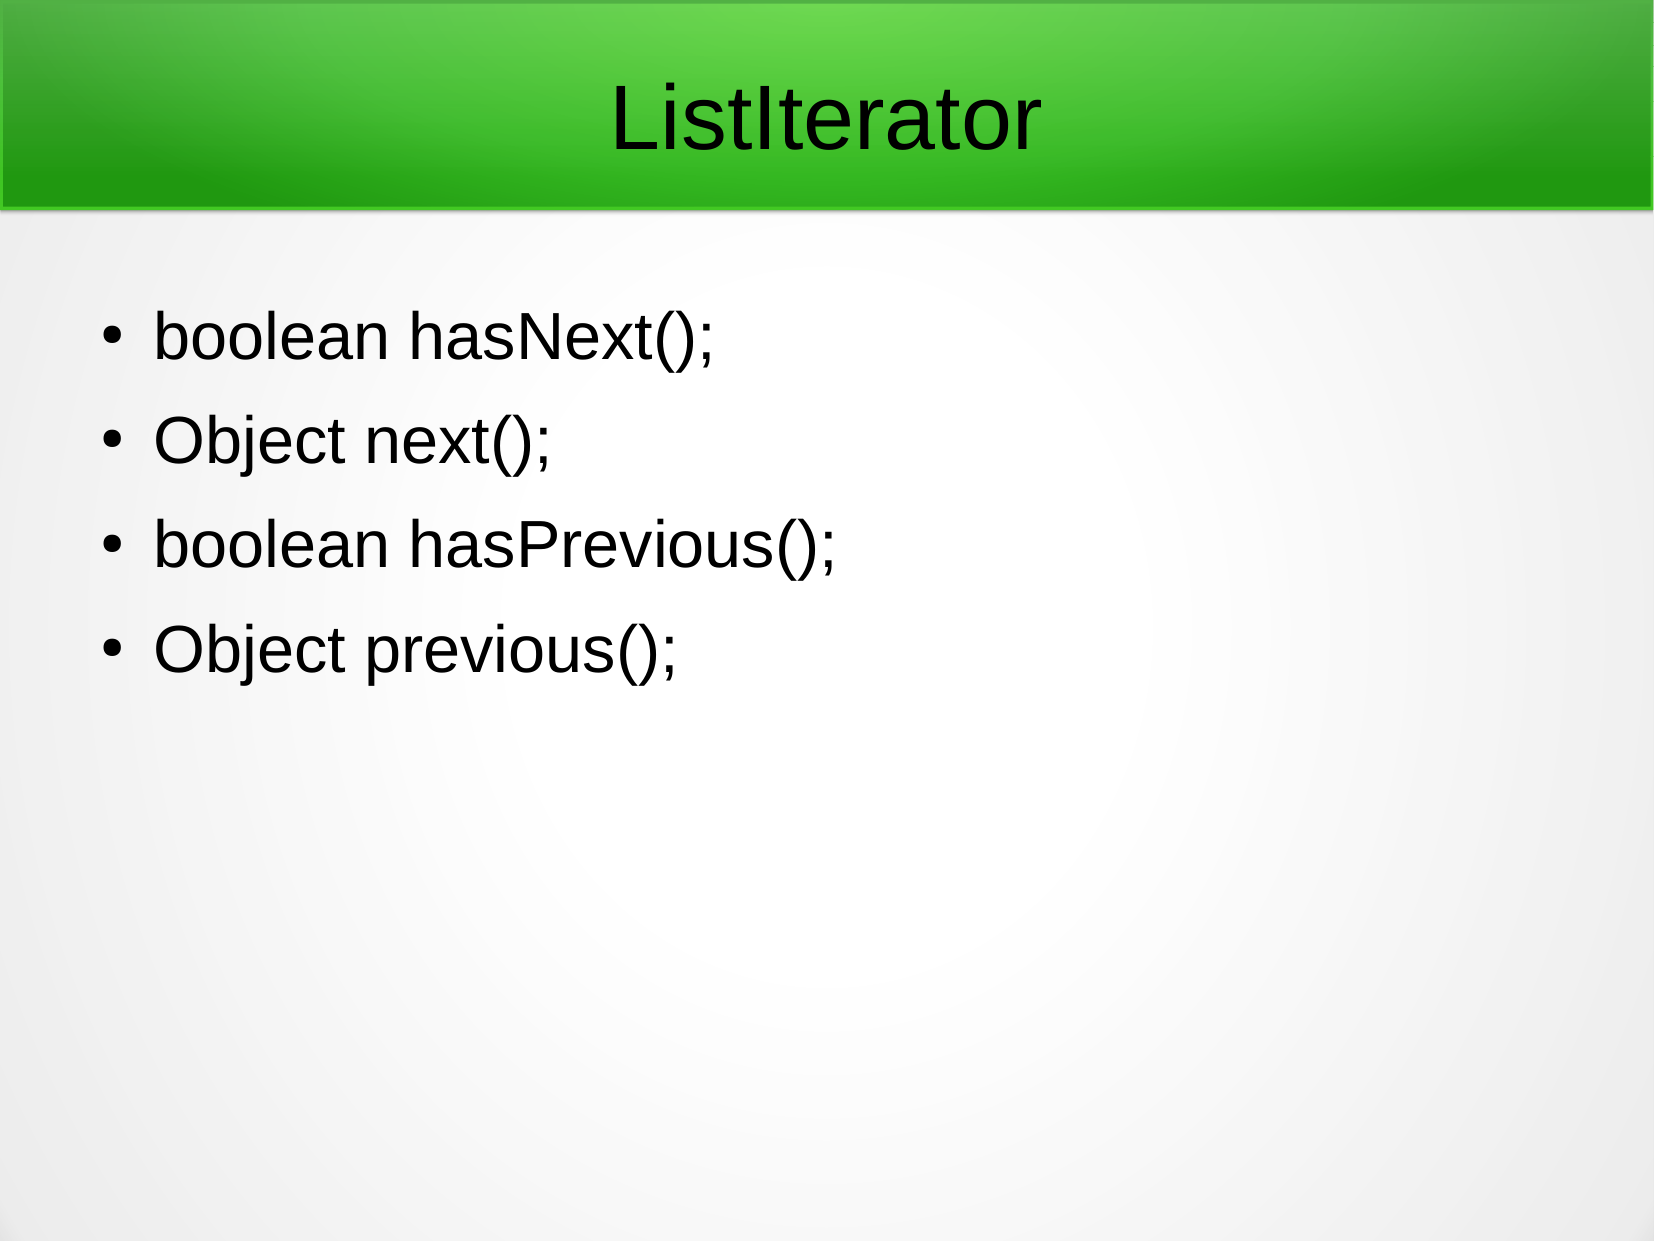

# ListIterator
boolean hasNext();
Object next();
boolean hasPrevious();
Object previous();